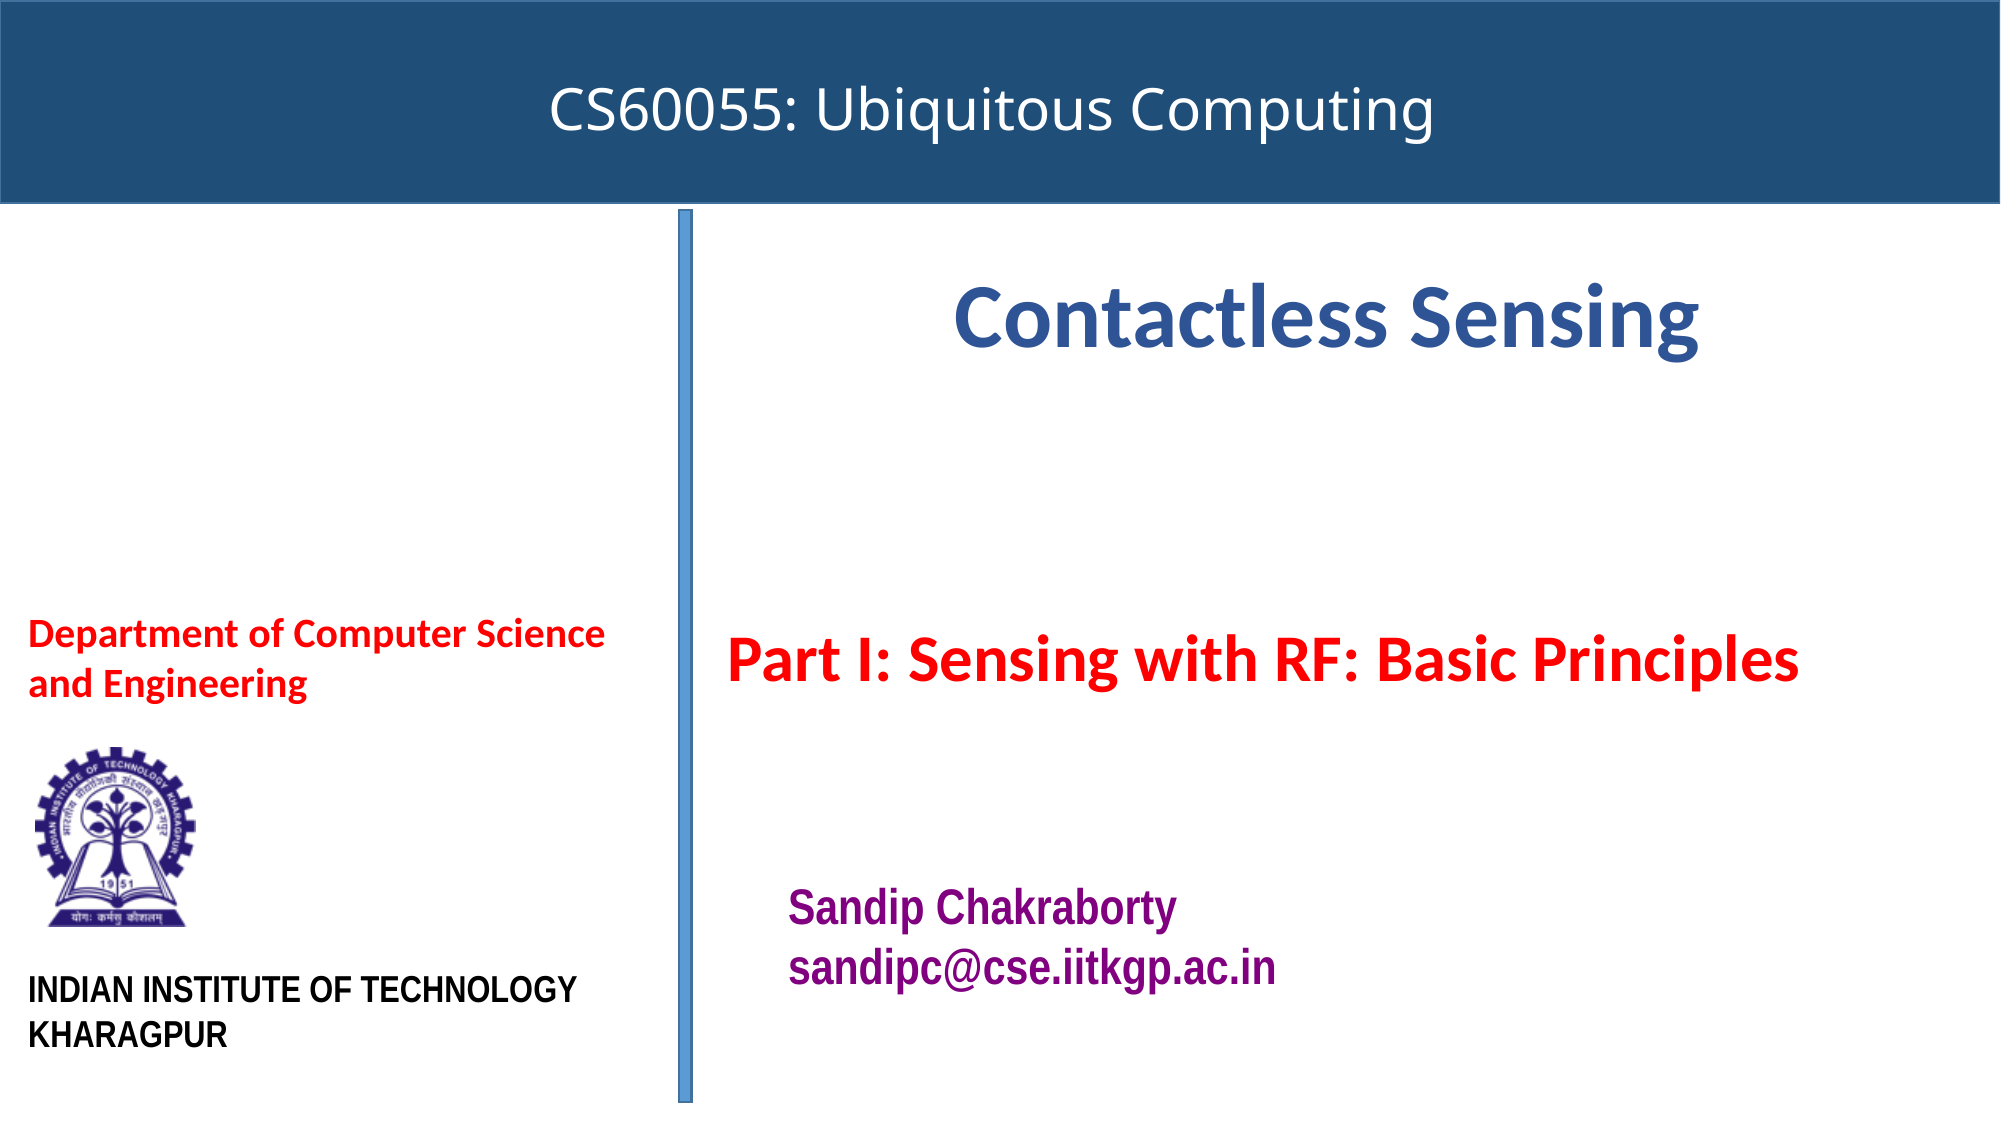

# CS60055: Ubiquitous Computing
Contactless Sensing
Part I: Sensing with RF: Basic Principles